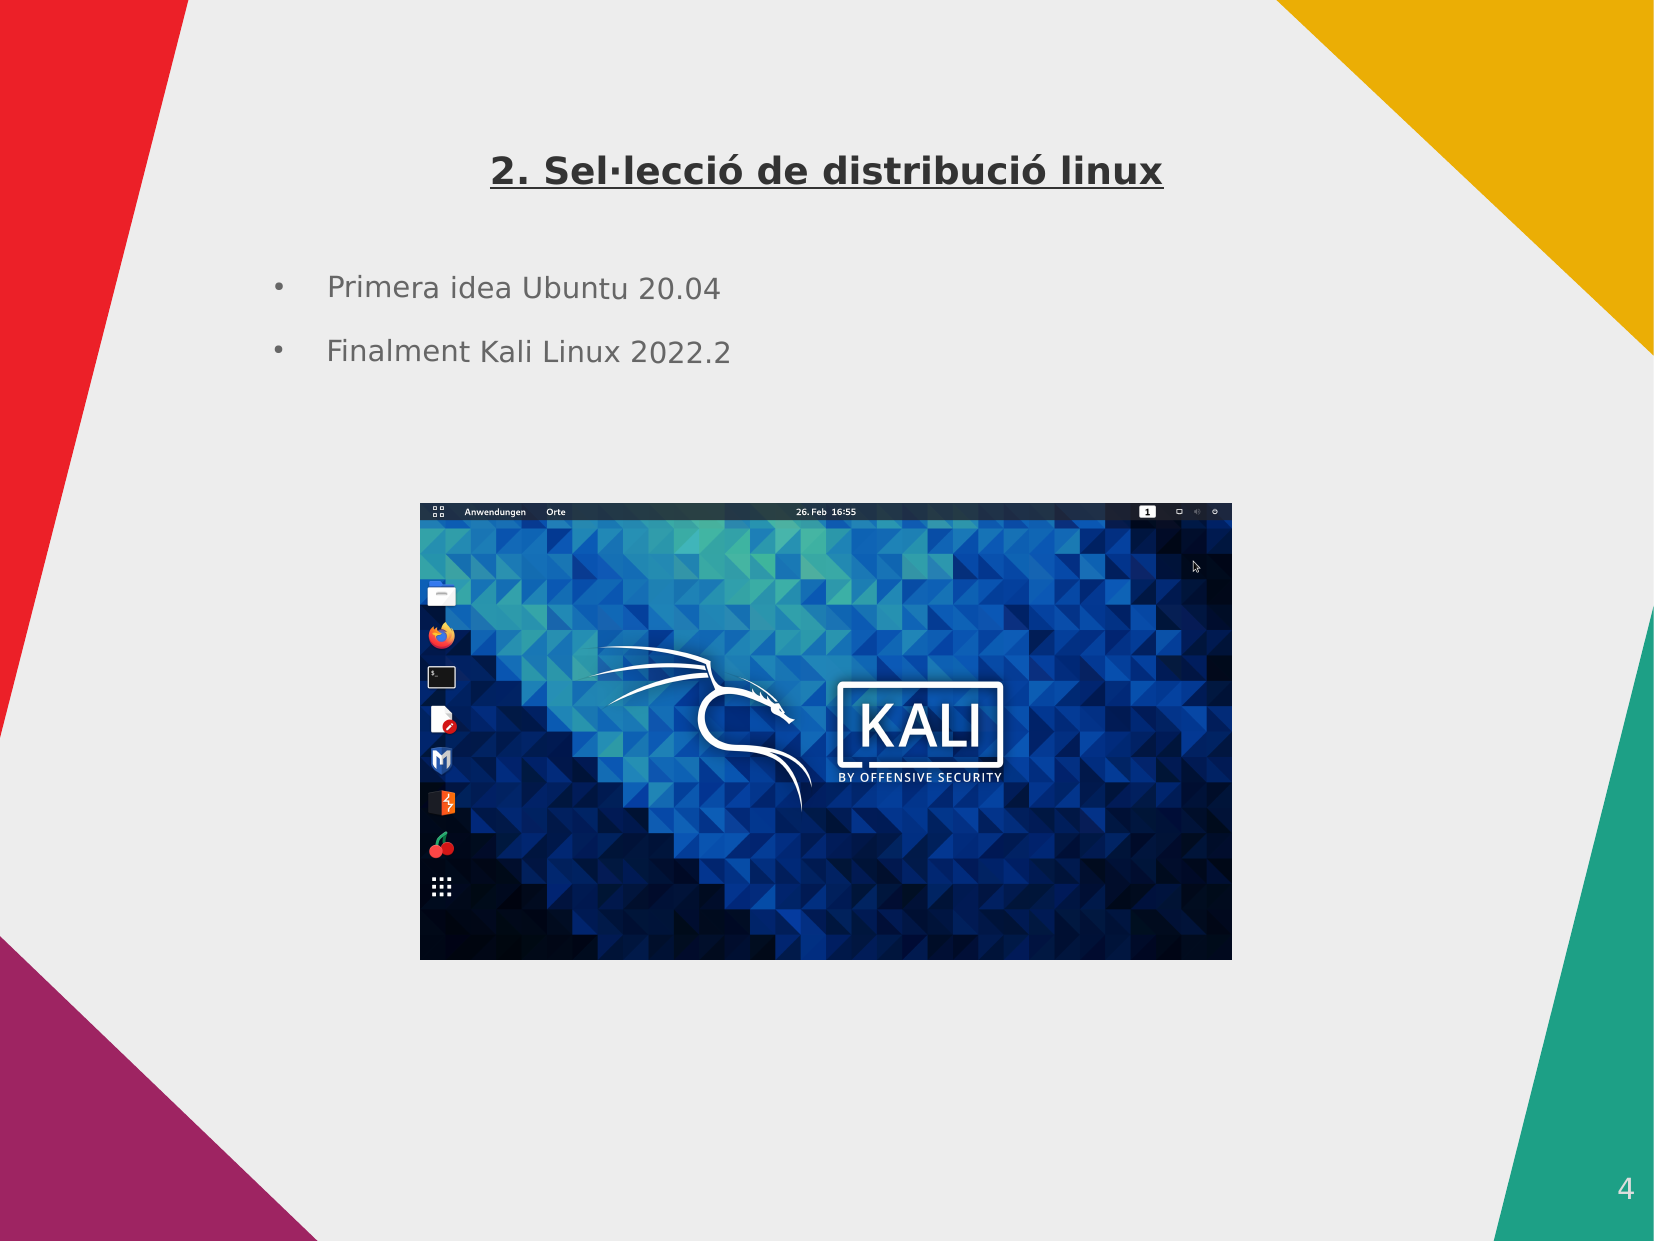

# 2. Sel·lecció de distribució linux
Primera idea Ubuntu 20.04
Finalment Kali Linux 2022.2
4